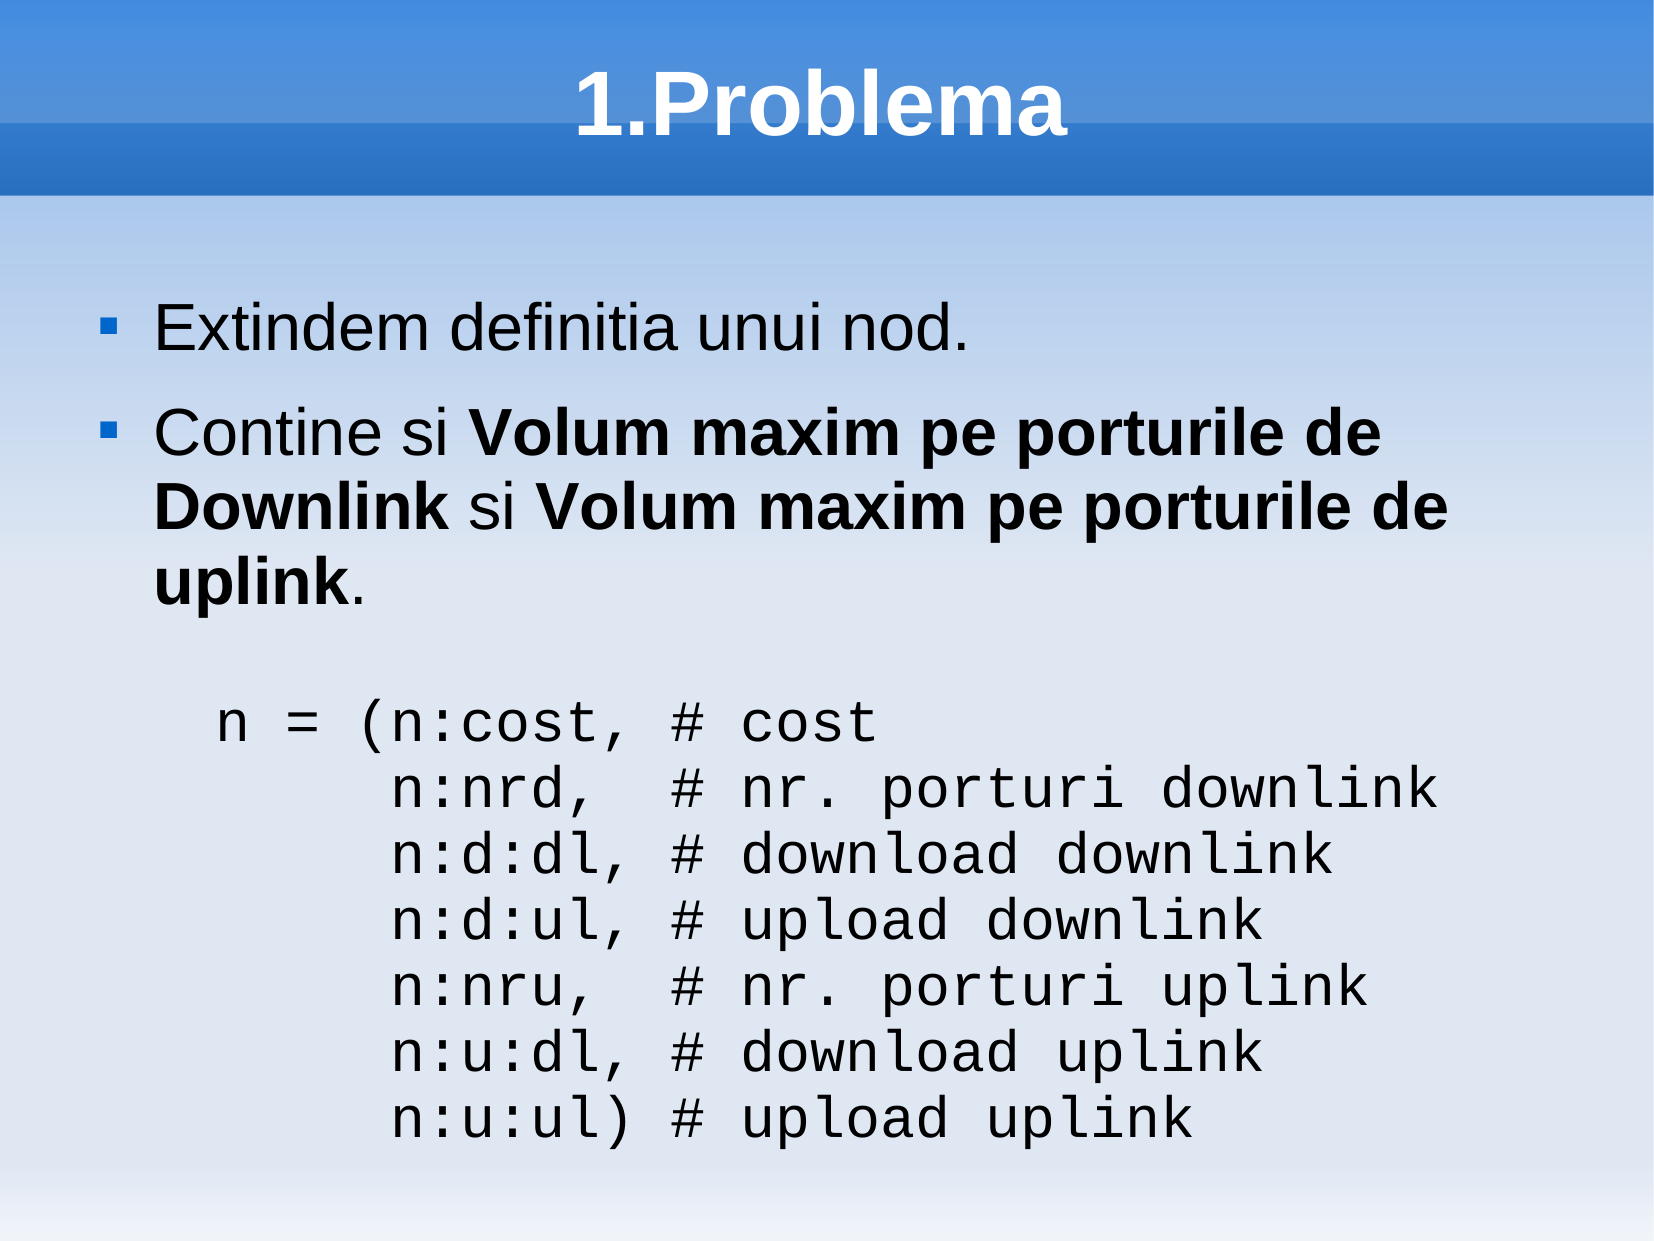

# 1.Problema
Extindem definitia unui nod.
Contine si Volum maxim pe porturile de Downlink si Volum maxim pe porturile de uplink.
n = (n:cost, # cost
 n:nrd, # nr. porturi downlink
 n:d:dl, # download downlink
 n:d:ul, # upload downlink
 n:nru, # nr. porturi uplink
 n:u:dl, # download uplink
 n:u:ul) # upload uplink